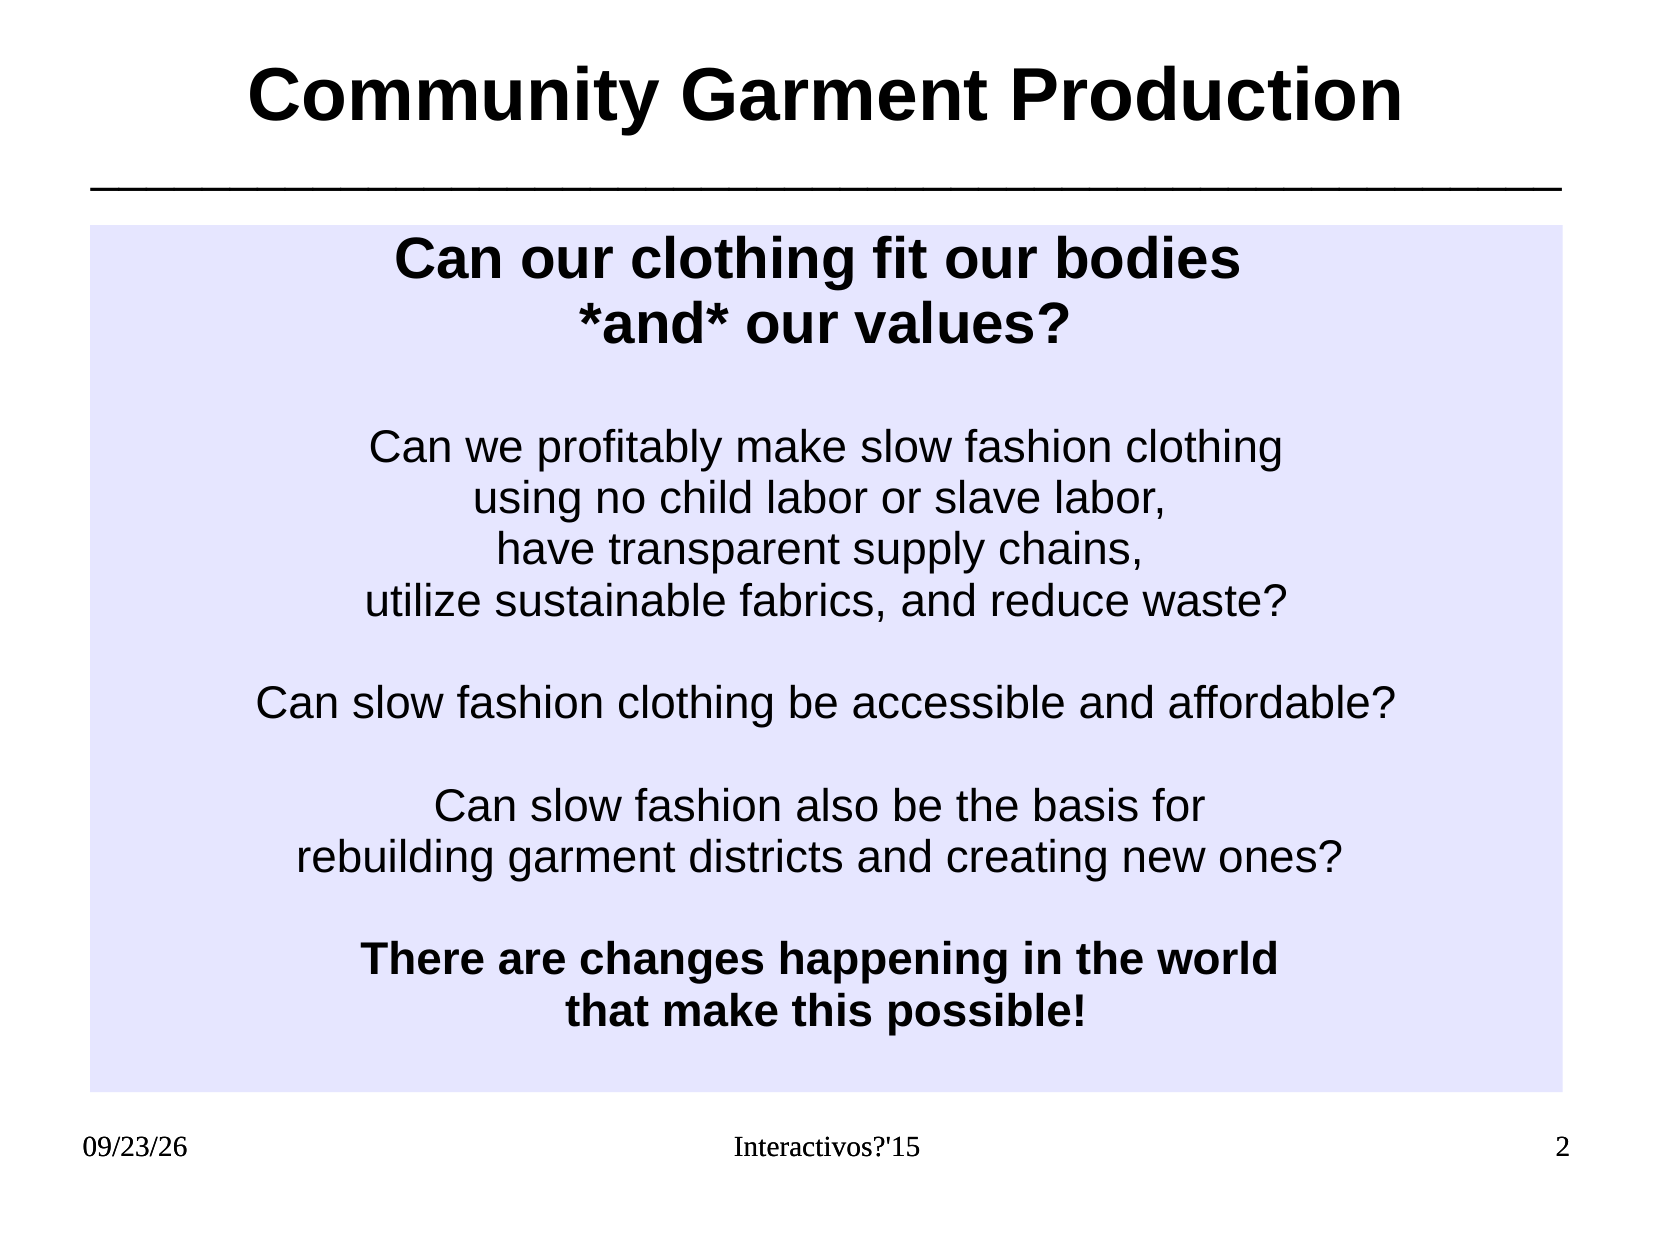

# Community Garment Production _____________________________________________________
Can our clothing fit our bodies
*and* our values?
Can we profitably make slow fashion clothing
using no child labor or slave labor,
have transparent supply chains,
utilize sustainable fabrics, and reduce waste?
Can slow fashion clothing be accessible and affordable?
Can slow fashion also be the basis for
rebuilding garment districts and creating new ones?
There are changes happening in the world
that make this possible!
Interactivos?'15
2